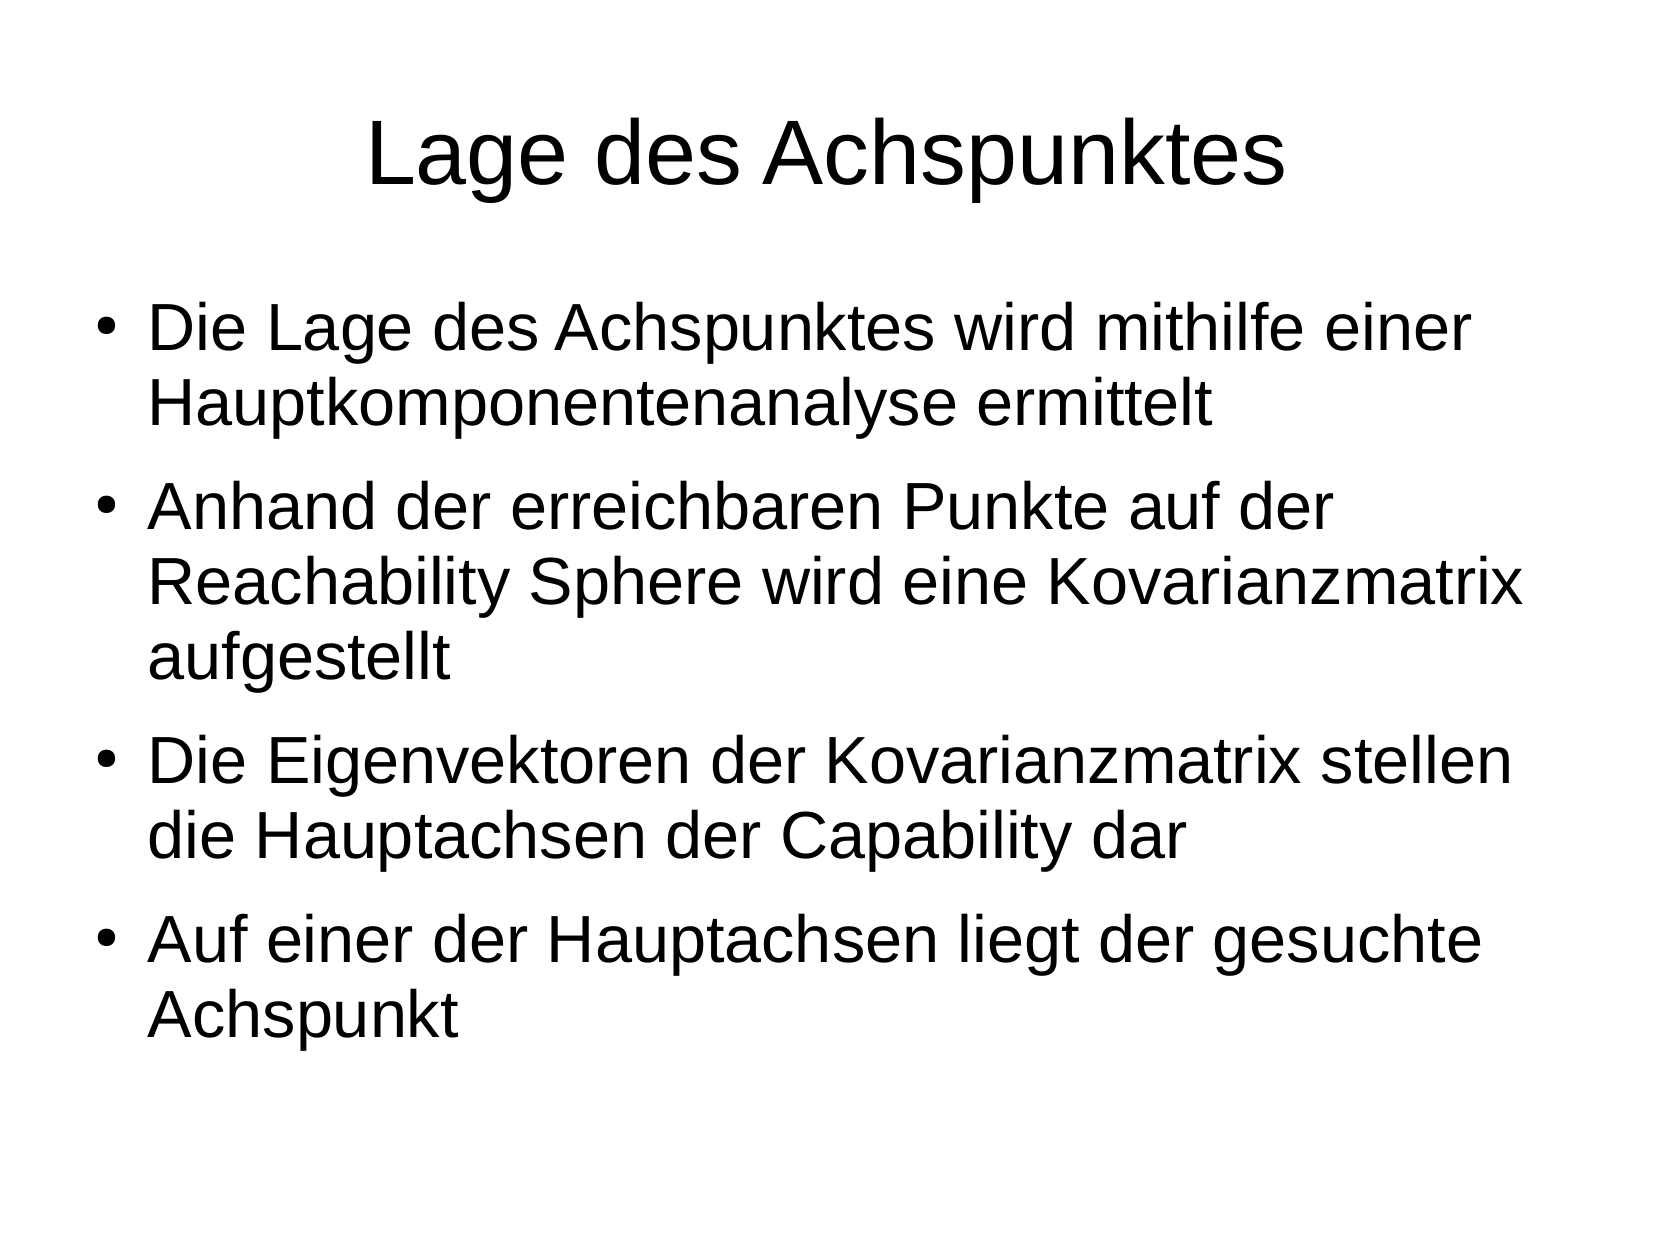

# Lage des Achspunktes
Die Lage des Achspunktes wird mithilfe einer Hauptkomponentenanalyse ermittelt
Anhand der erreichbaren Punkte auf der Reachability Sphere wird eine Kovarianzmatrix aufgestellt
Die Eigenvektoren der Kovarianzmatrix stellen die Hauptachsen der Capability dar
Auf einer der Hauptachsen liegt der gesuchte Achspunkt